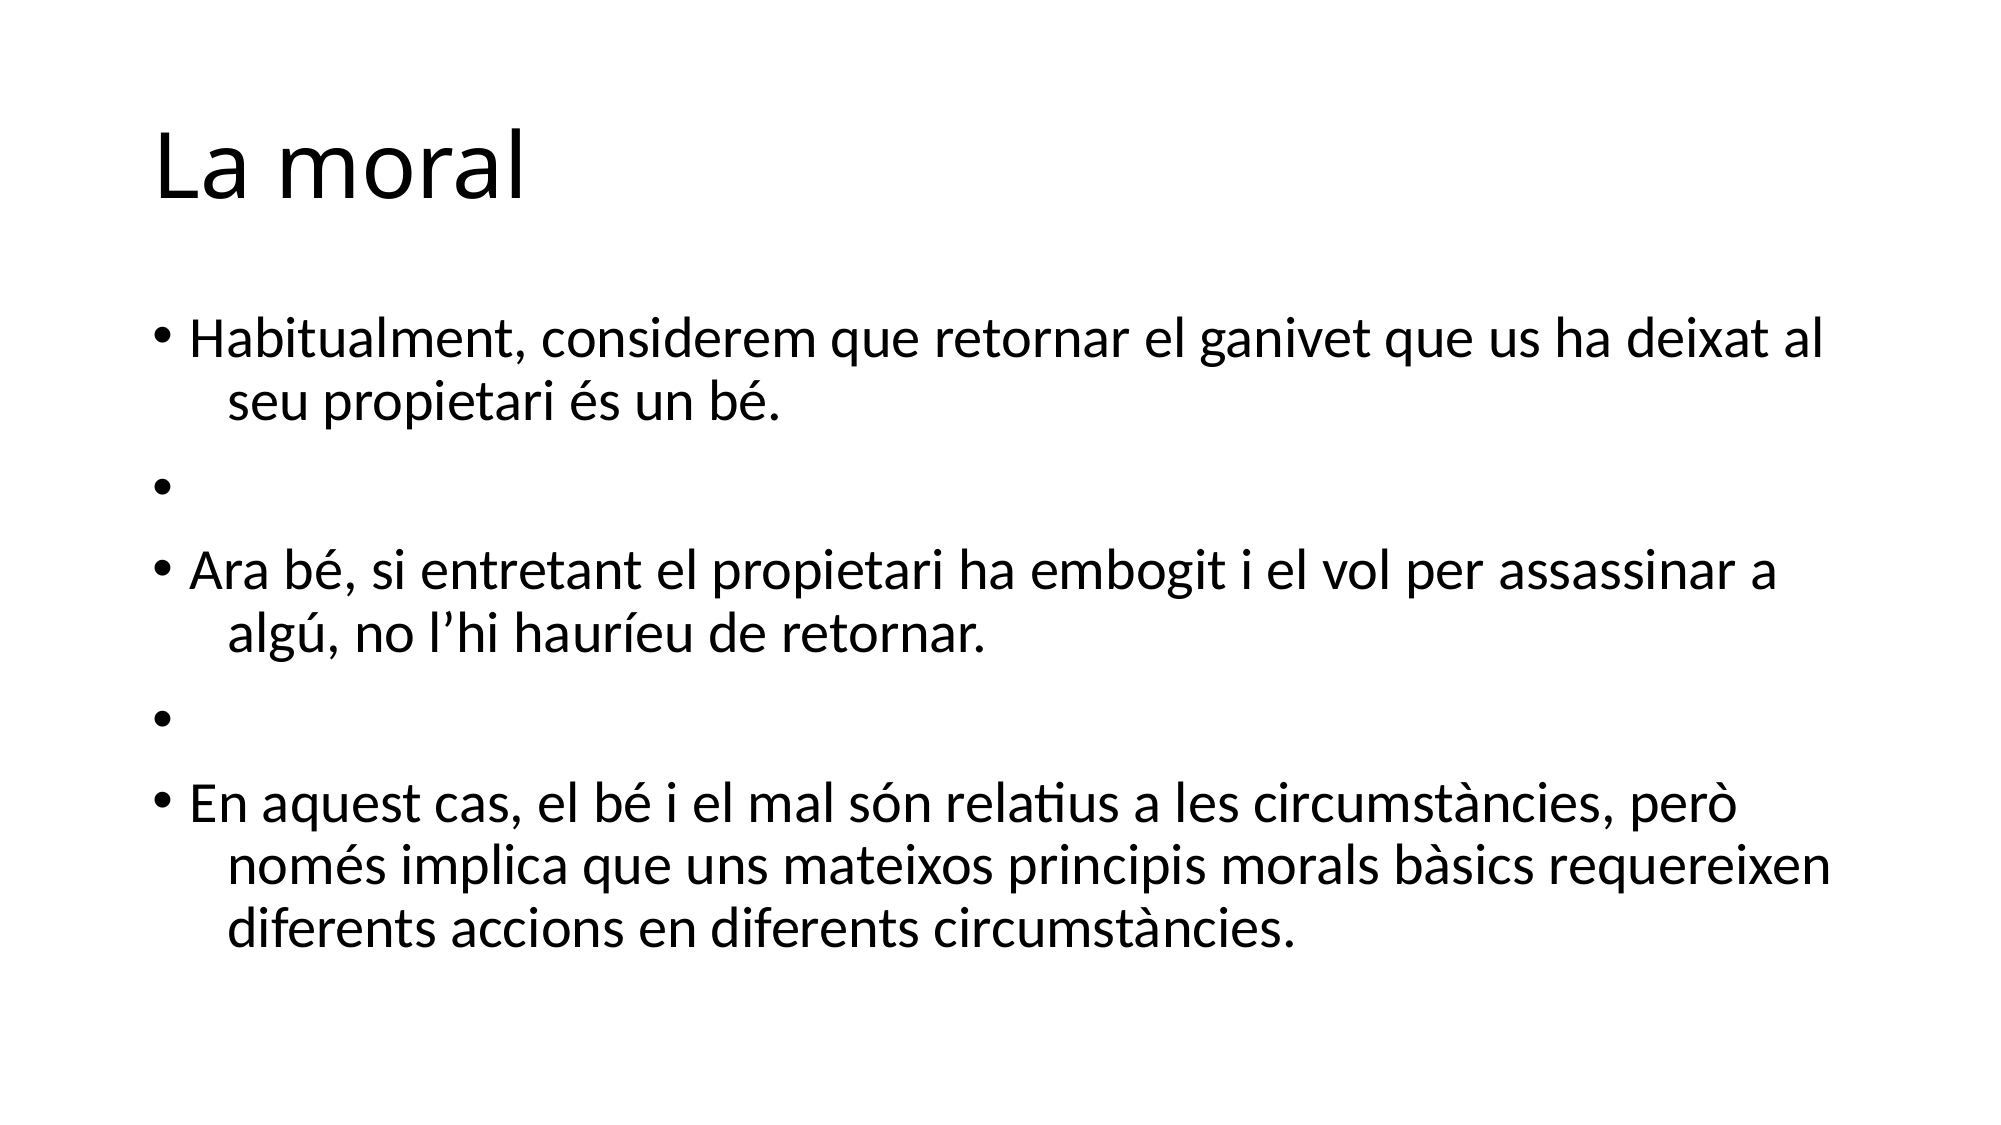

# La moral
Habitualment, considerem que retornar el ganivet que us ha deixat al seu propietari és un bé.
Ara bé, si entretant el propietari ha embogit i el vol per assassinar a algú, no l’hi hauríeu de retornar.
En aquest cas, el bé i el mal són relatius a les circumstàncies, però només implica que uns mateixos principis morals bàsics requereixen diferents accions en diferents circumstàncies.